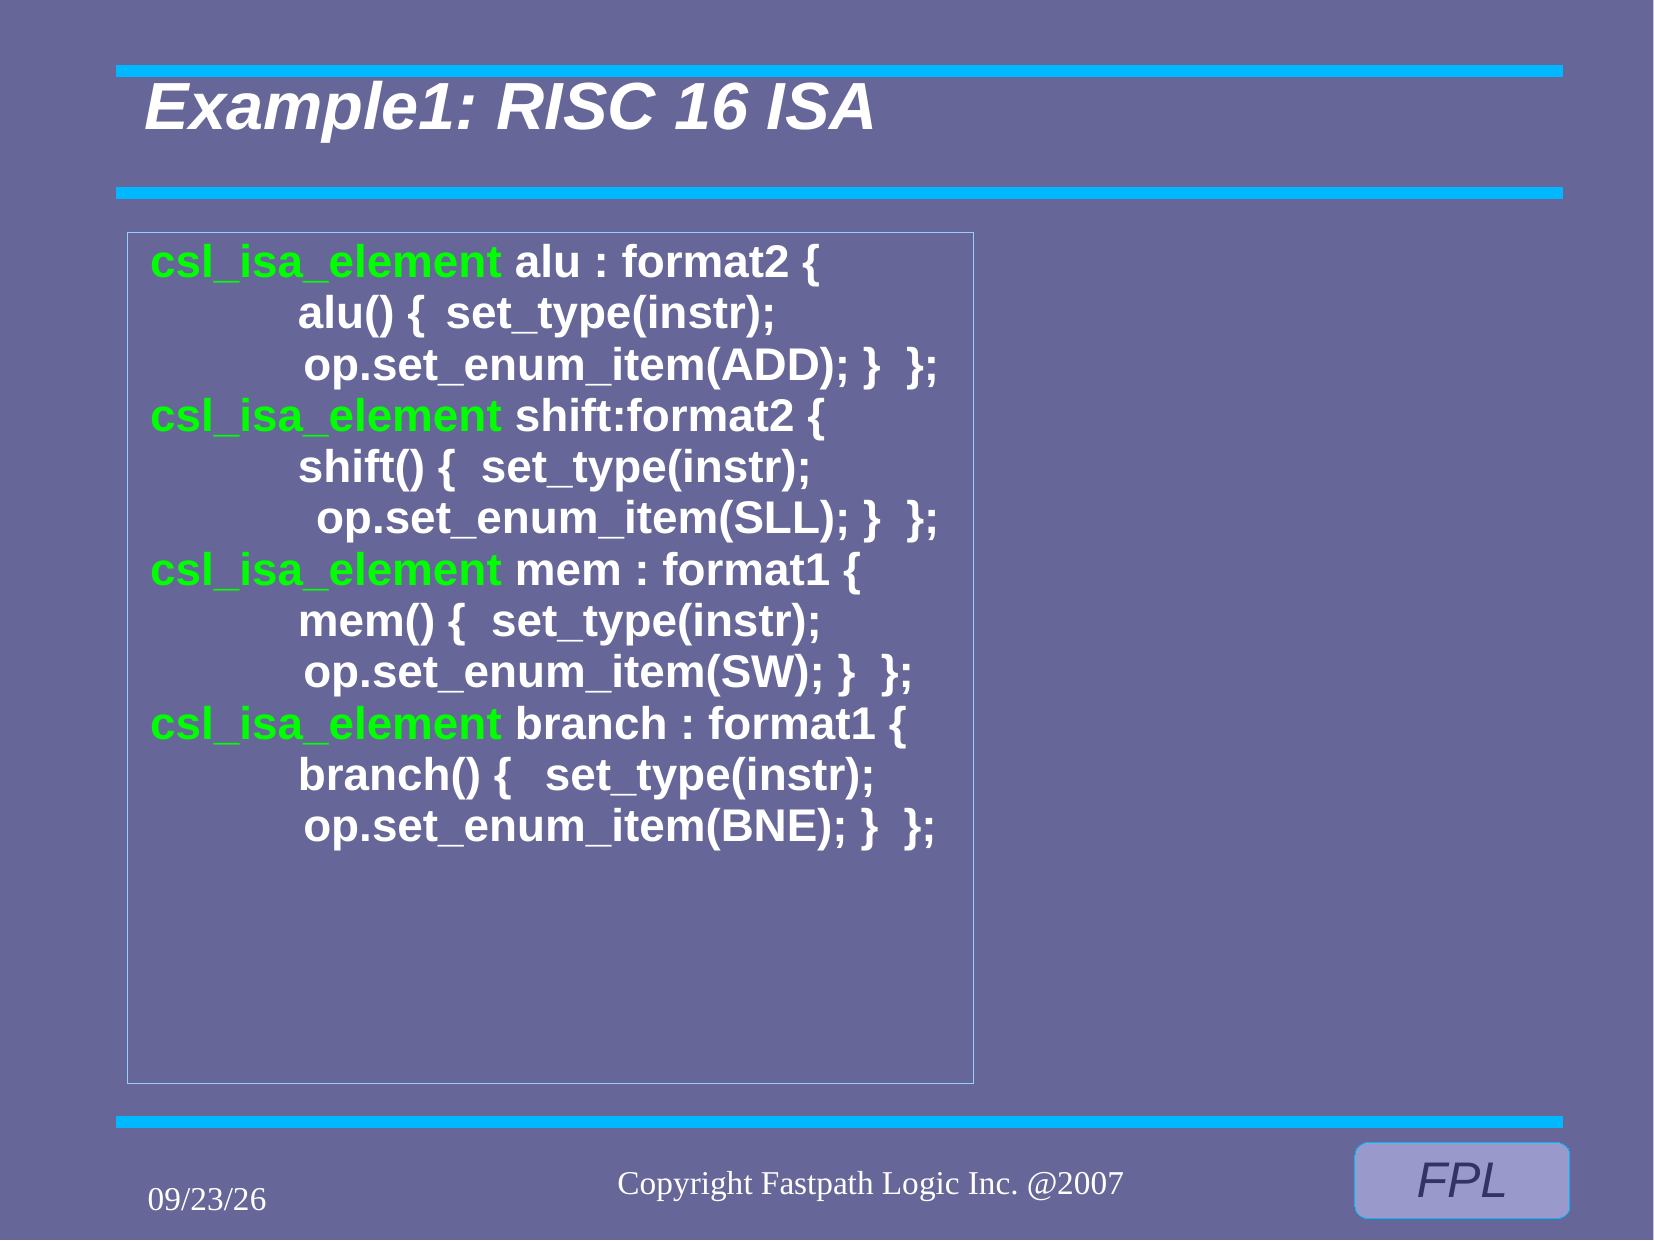

Example1: RISC 16 ISA
csl_isa_element alu : format2 {
		alu() { 	set_type(instr);
 op.set_enum_item(ADD); } };
csl_isa_element shift:format2 {
		shift() { set_type(instr);
 op.set_enum_item(SLL); } };
csl_isa_element mem : format1 {
		mem() { set_type(instr);
 op.set_enum_item(SW); } };
csl_isa_element branch : format1 {
		branch() {	 set_type(instr);
 op.set_enum_item(BNE); } };
Copyright Fastpath Logic Inc. @2007